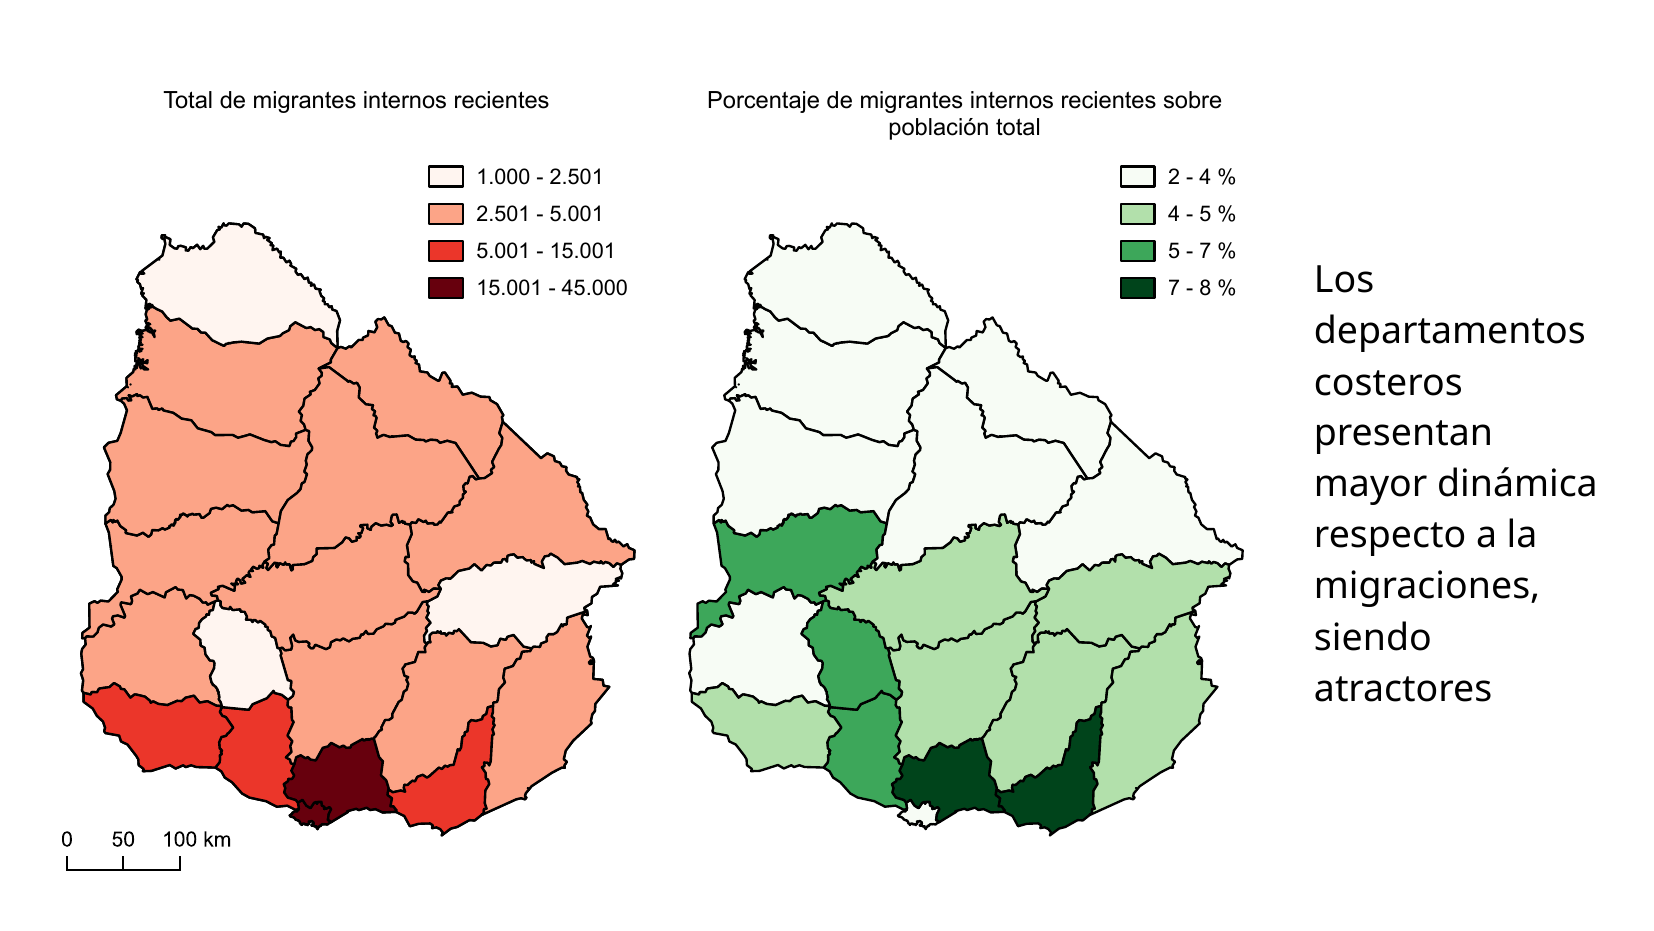

Los departamentos costeros presentan mayor dinámica respecto a la migraciones, siendo atractores